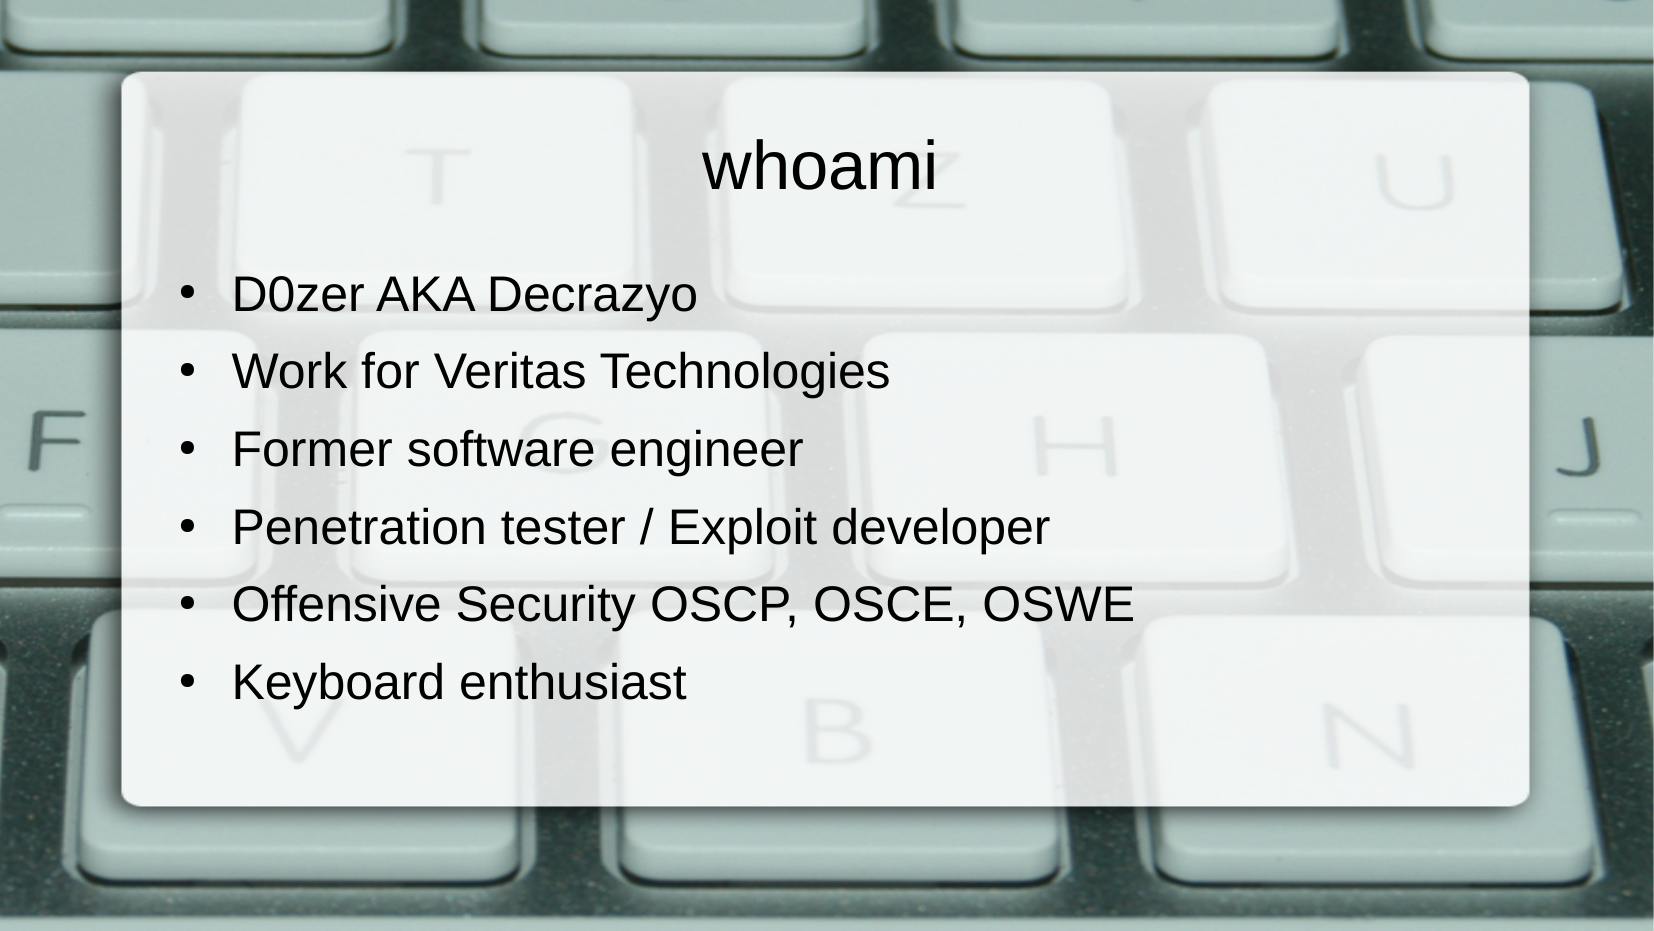

# whoami
D0zer AKA Decrazyo
Work for Veritas Technologies
Former software engineer
Penetration tester / Exploit developer
Offensive Security OSCP, OSCE, OSWE
Keyboard enthusiast